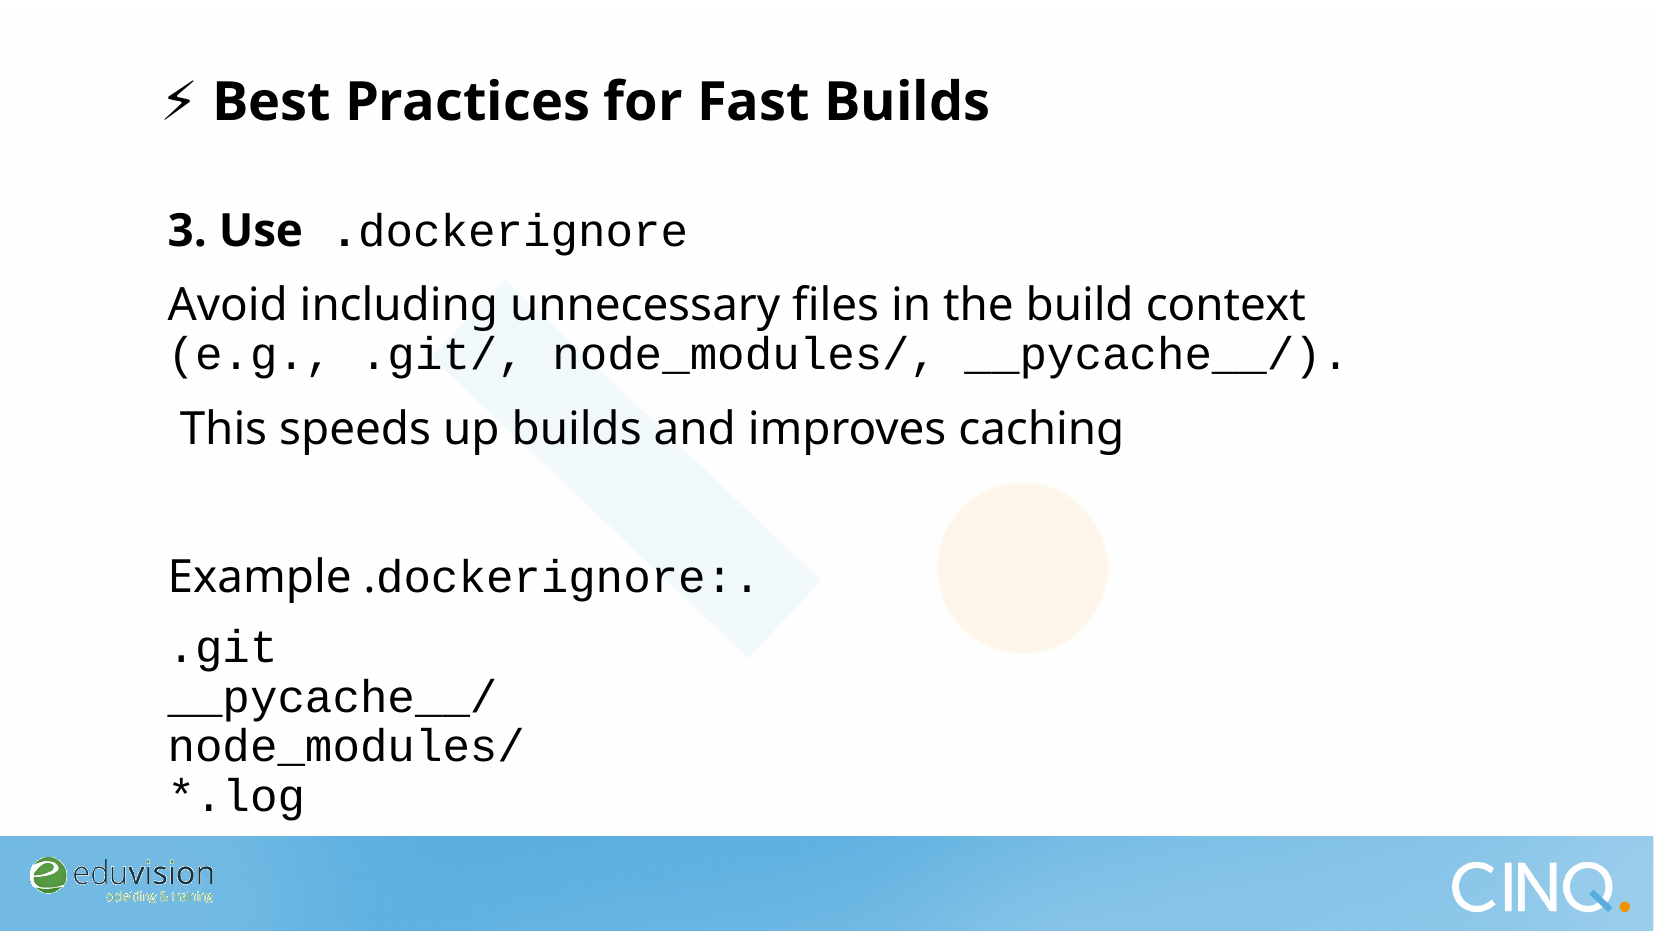

# ⚡️ Best Practices for Fast Builds
3. Use .dockerignore
Avoid including unnecessary files in the build context (e.g., .git/, node_modules/, __pycache__/).
 This speeds up builds and improves caching
Example .dockerignore:.
.git
__pycache__/
node_modules/
*.log